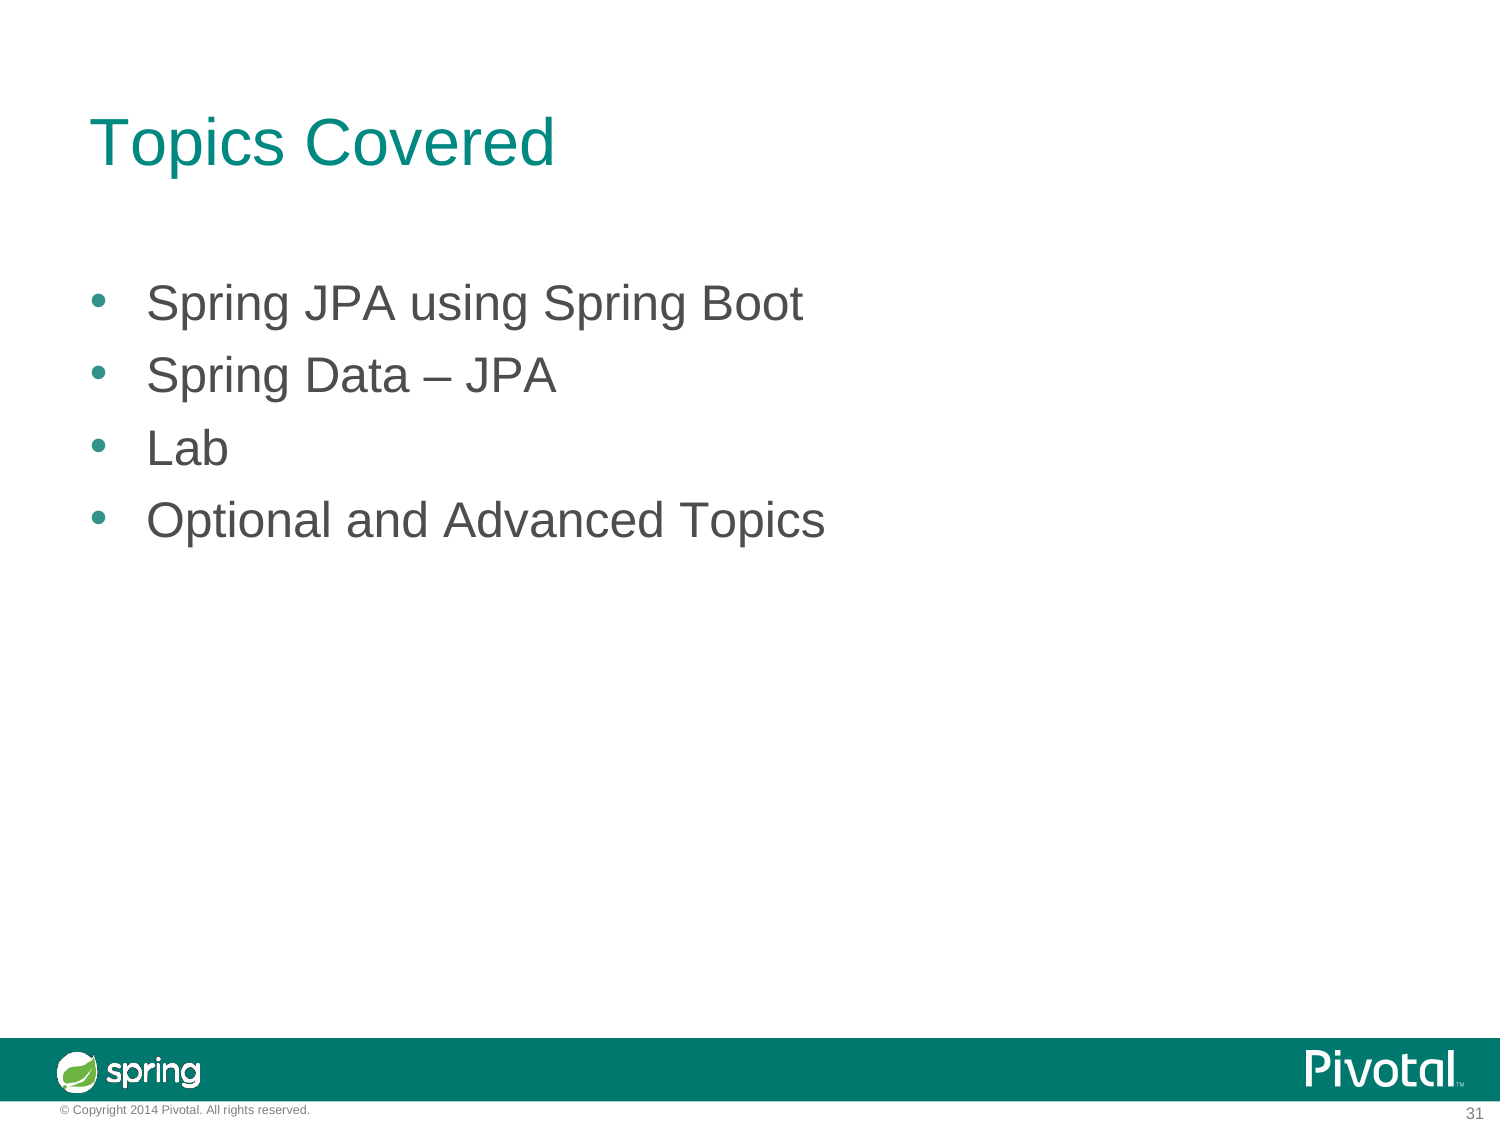

# Topics Covered
Spring JPA using Spring Boot
Spring Data – JPA
Lab
Optional and Advanced Topics